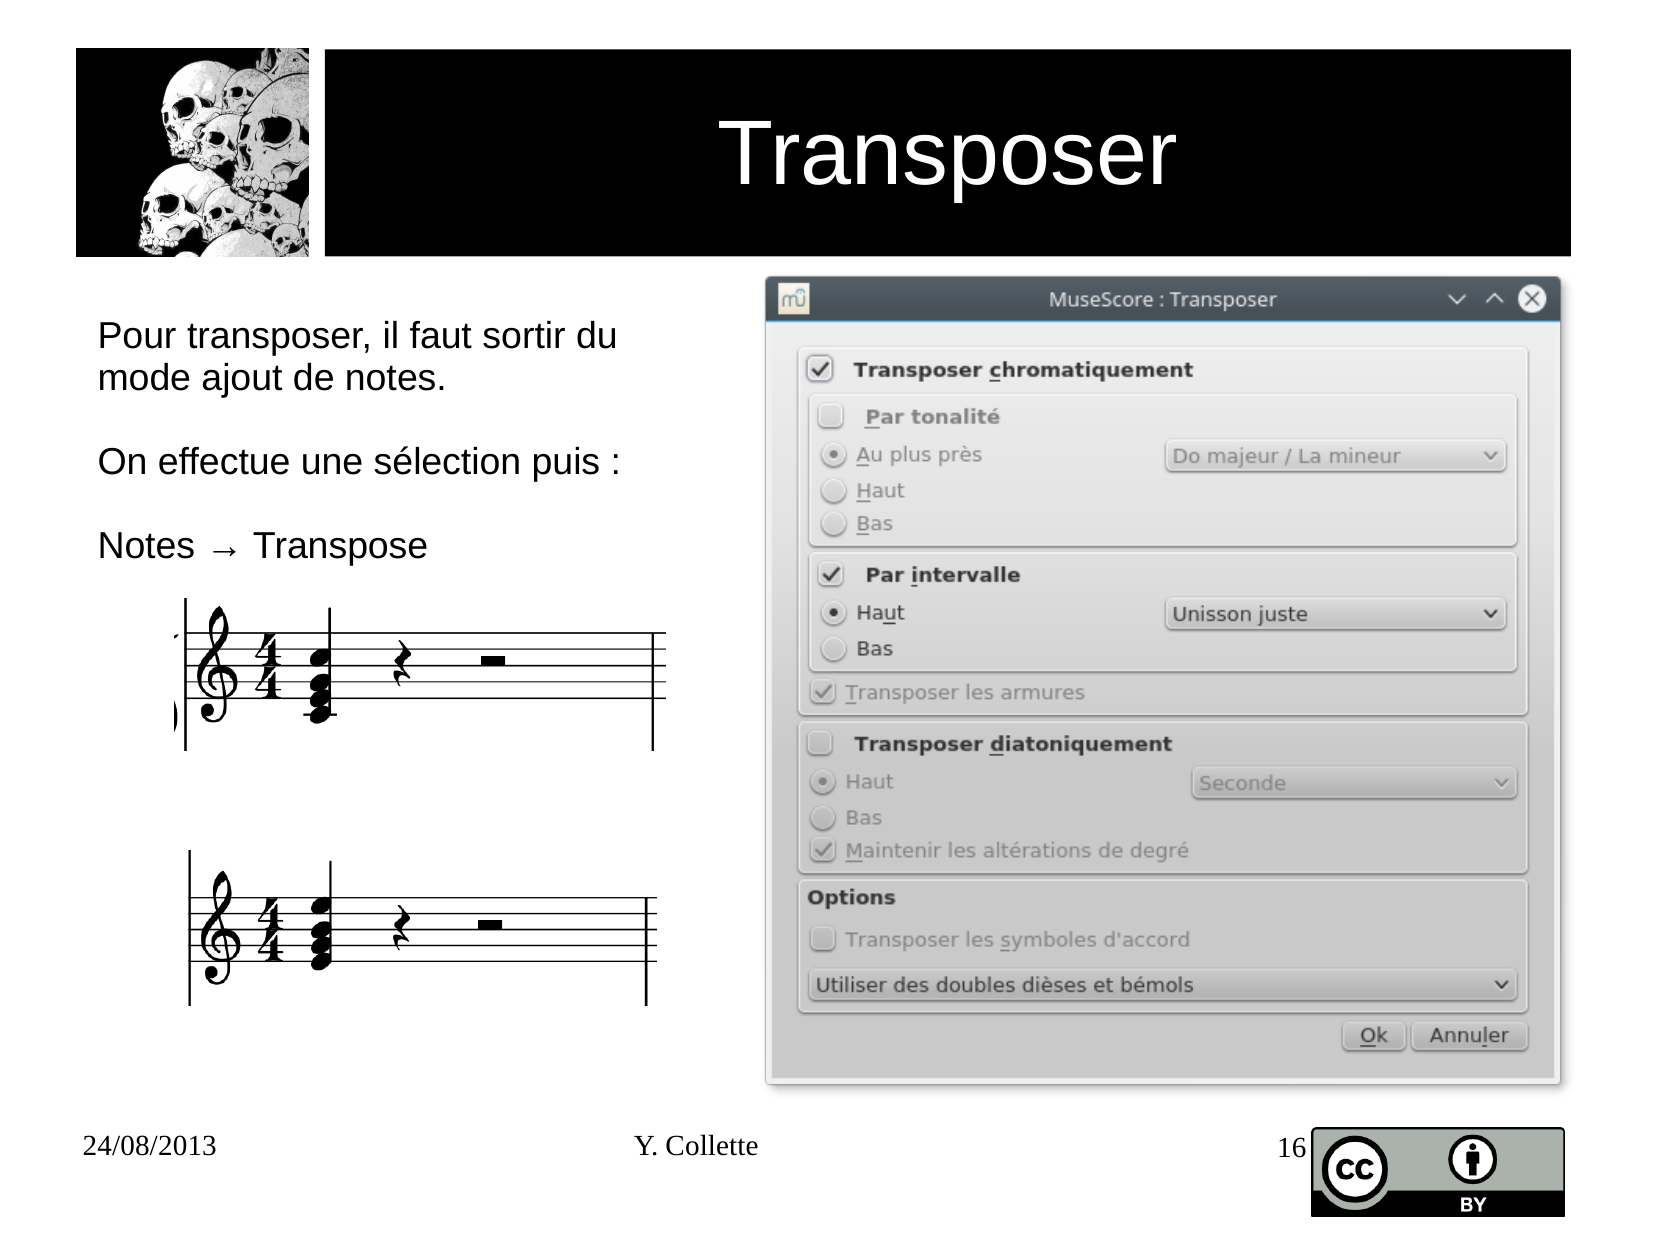

# Transposer
Pour transposer, il faut sortir du mode ajout de notes.
On effectue une sélection puis :
Notes → Transpose
Y. Collette
16